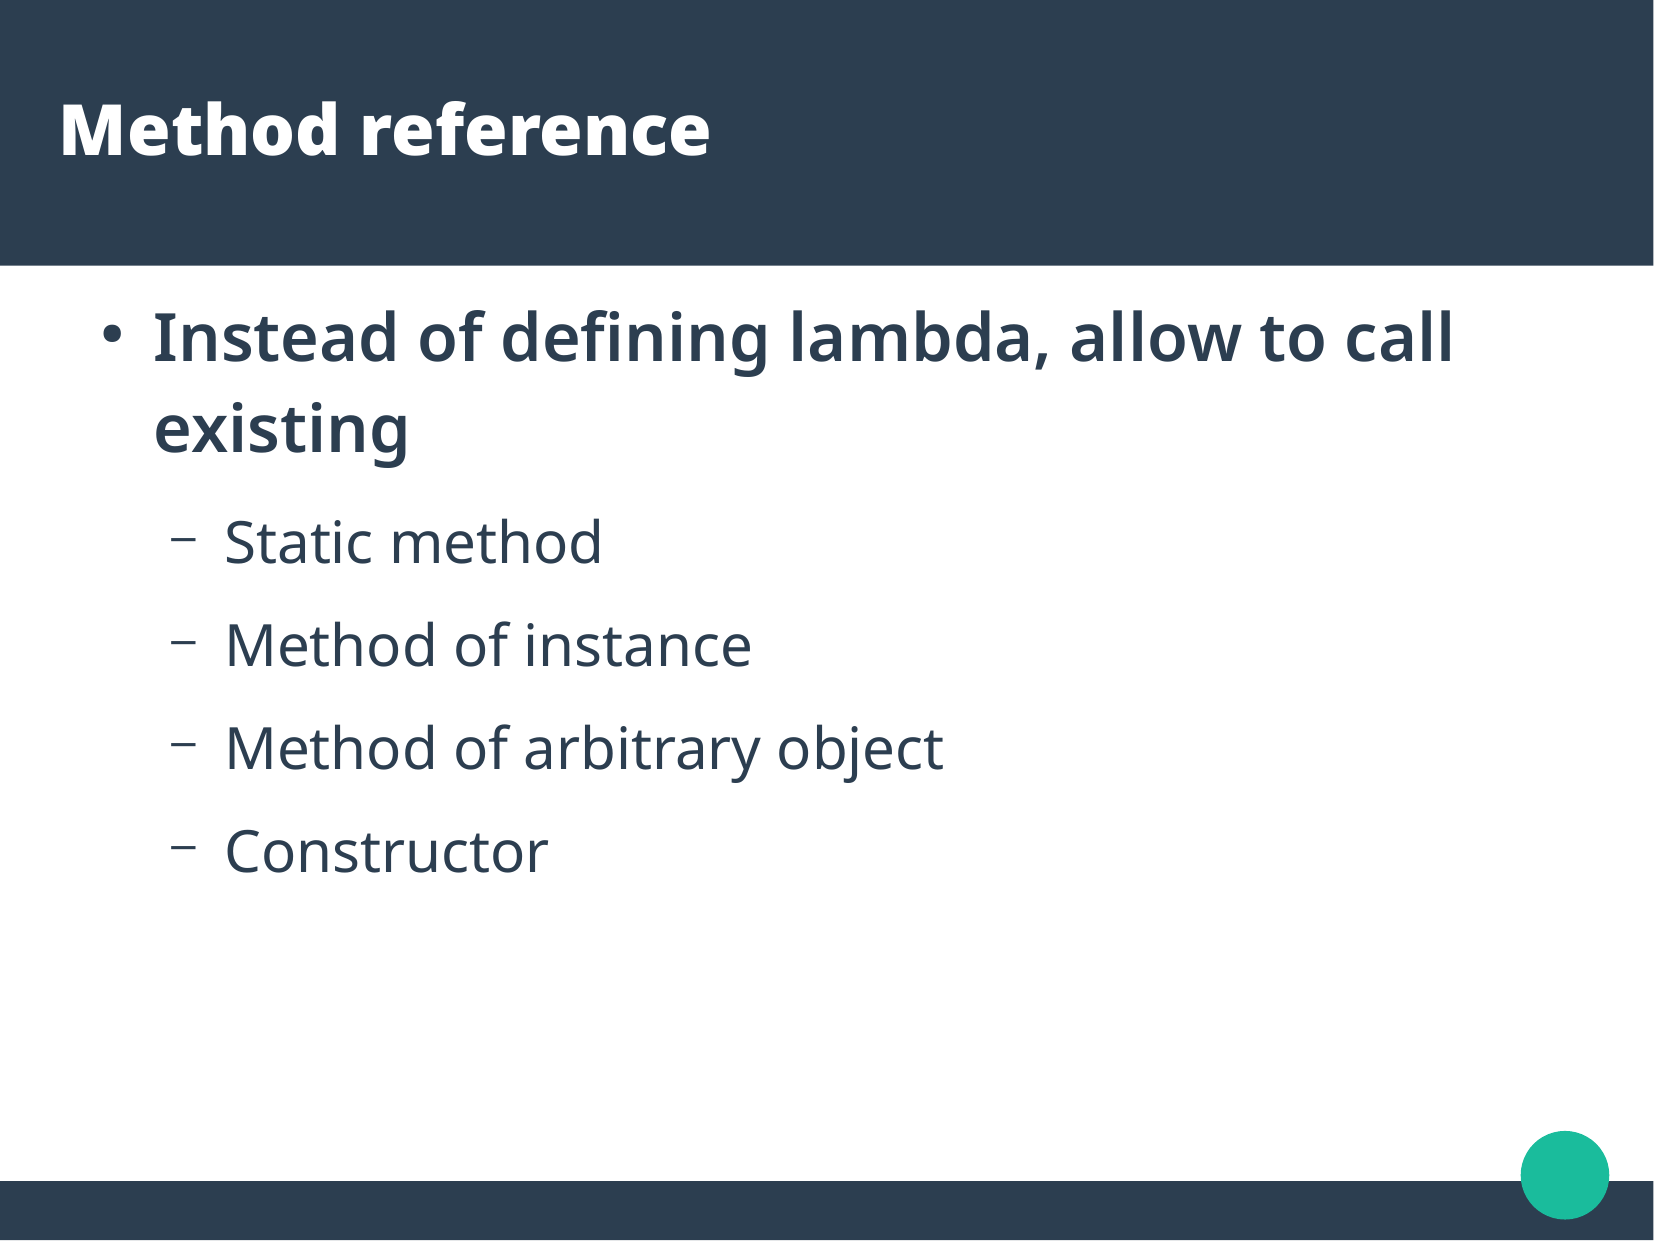

# Method reference
Instead of defining lambda, allow to call existing
Static method
Method of instance
Method of arbitrary object
Constructor